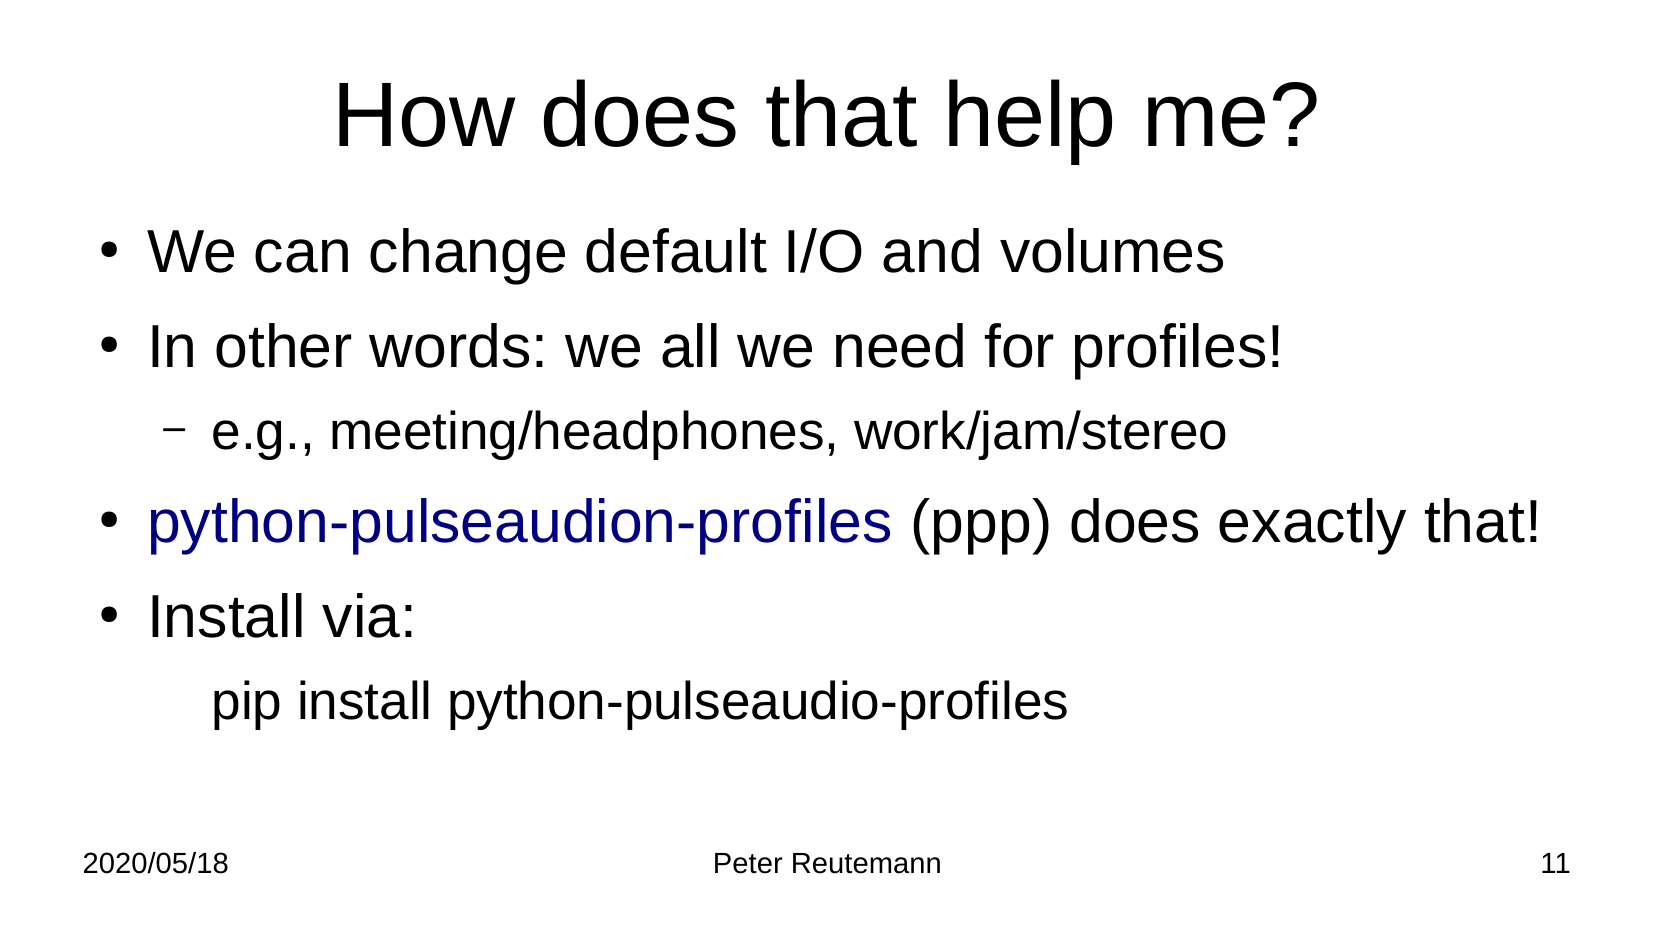

# How does that help me?
We can change default I/O and volumes
In other words: we all we need for profiles!
e.g., meeting/headphones, work/jam/stereo
python-pulseaudion-profiles (ppp) does exactly that!
Install via:
pip install python-pulseaudio-profiles
2020/05/18
Peter Reutemann
11